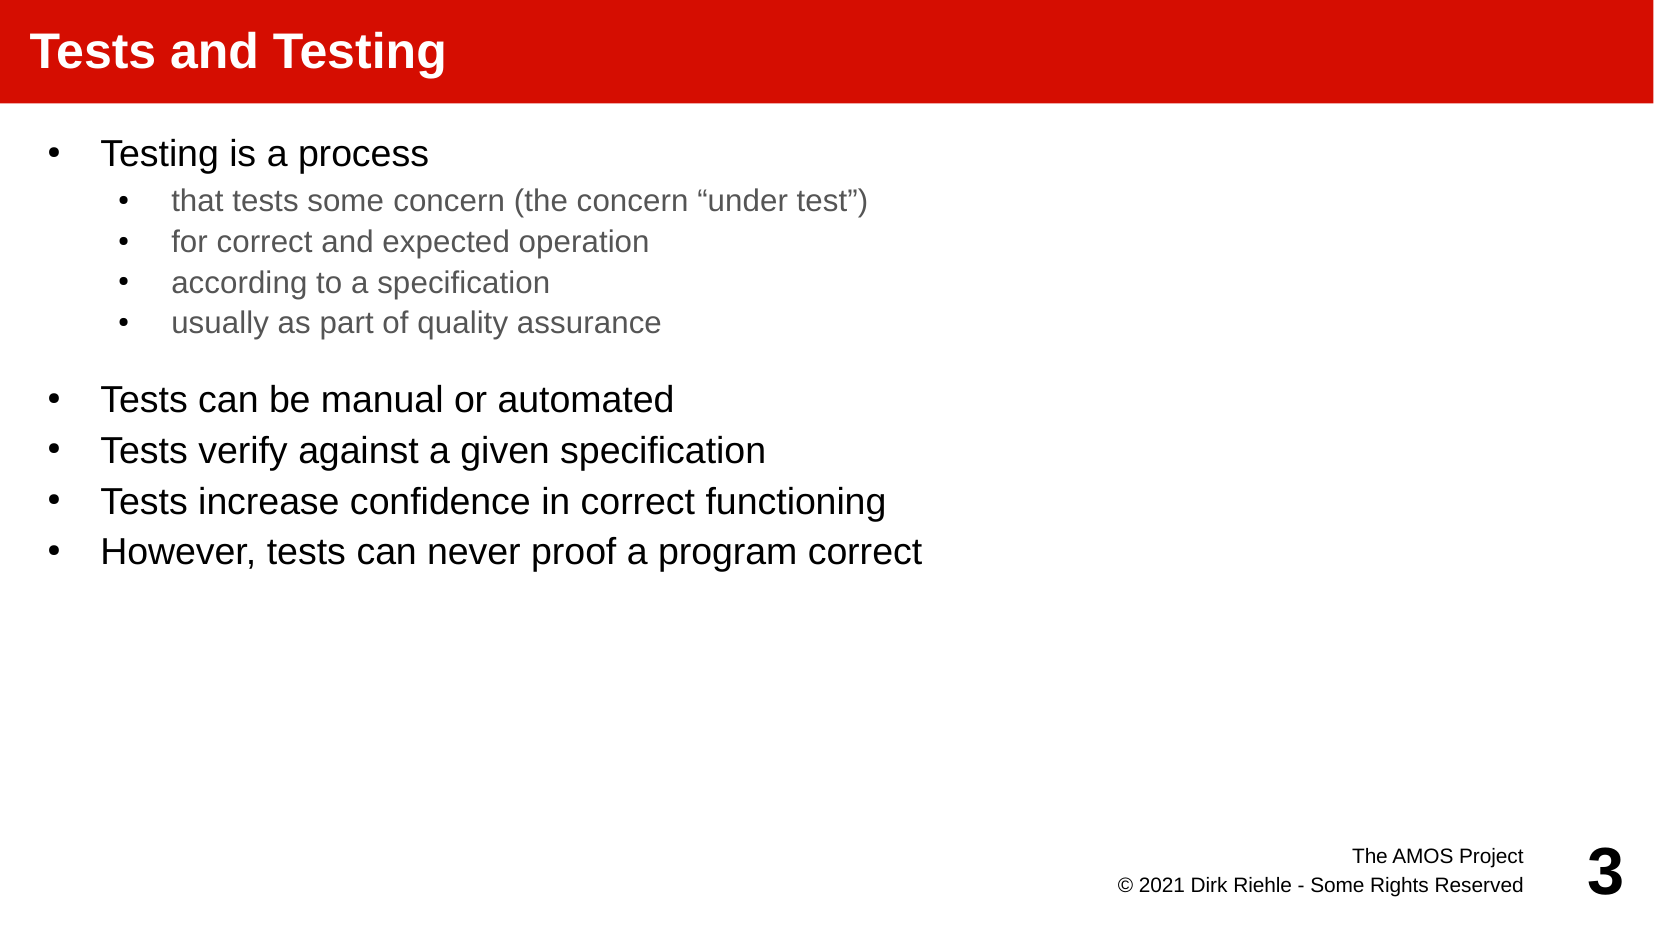

# Tests and Testing
Testing is a process
that tests some concern (the concern “under test”)
for correct and expected operation
according to a specification
usually as part of quality assurance
Tests can be manual or automated
Tests verify against a given specification
Tests increase confidence in correct functioning
However, tests can never proof a program correct
The AMOS Project
3
© 2021 Dirk Riehle - Some Rights Reserved